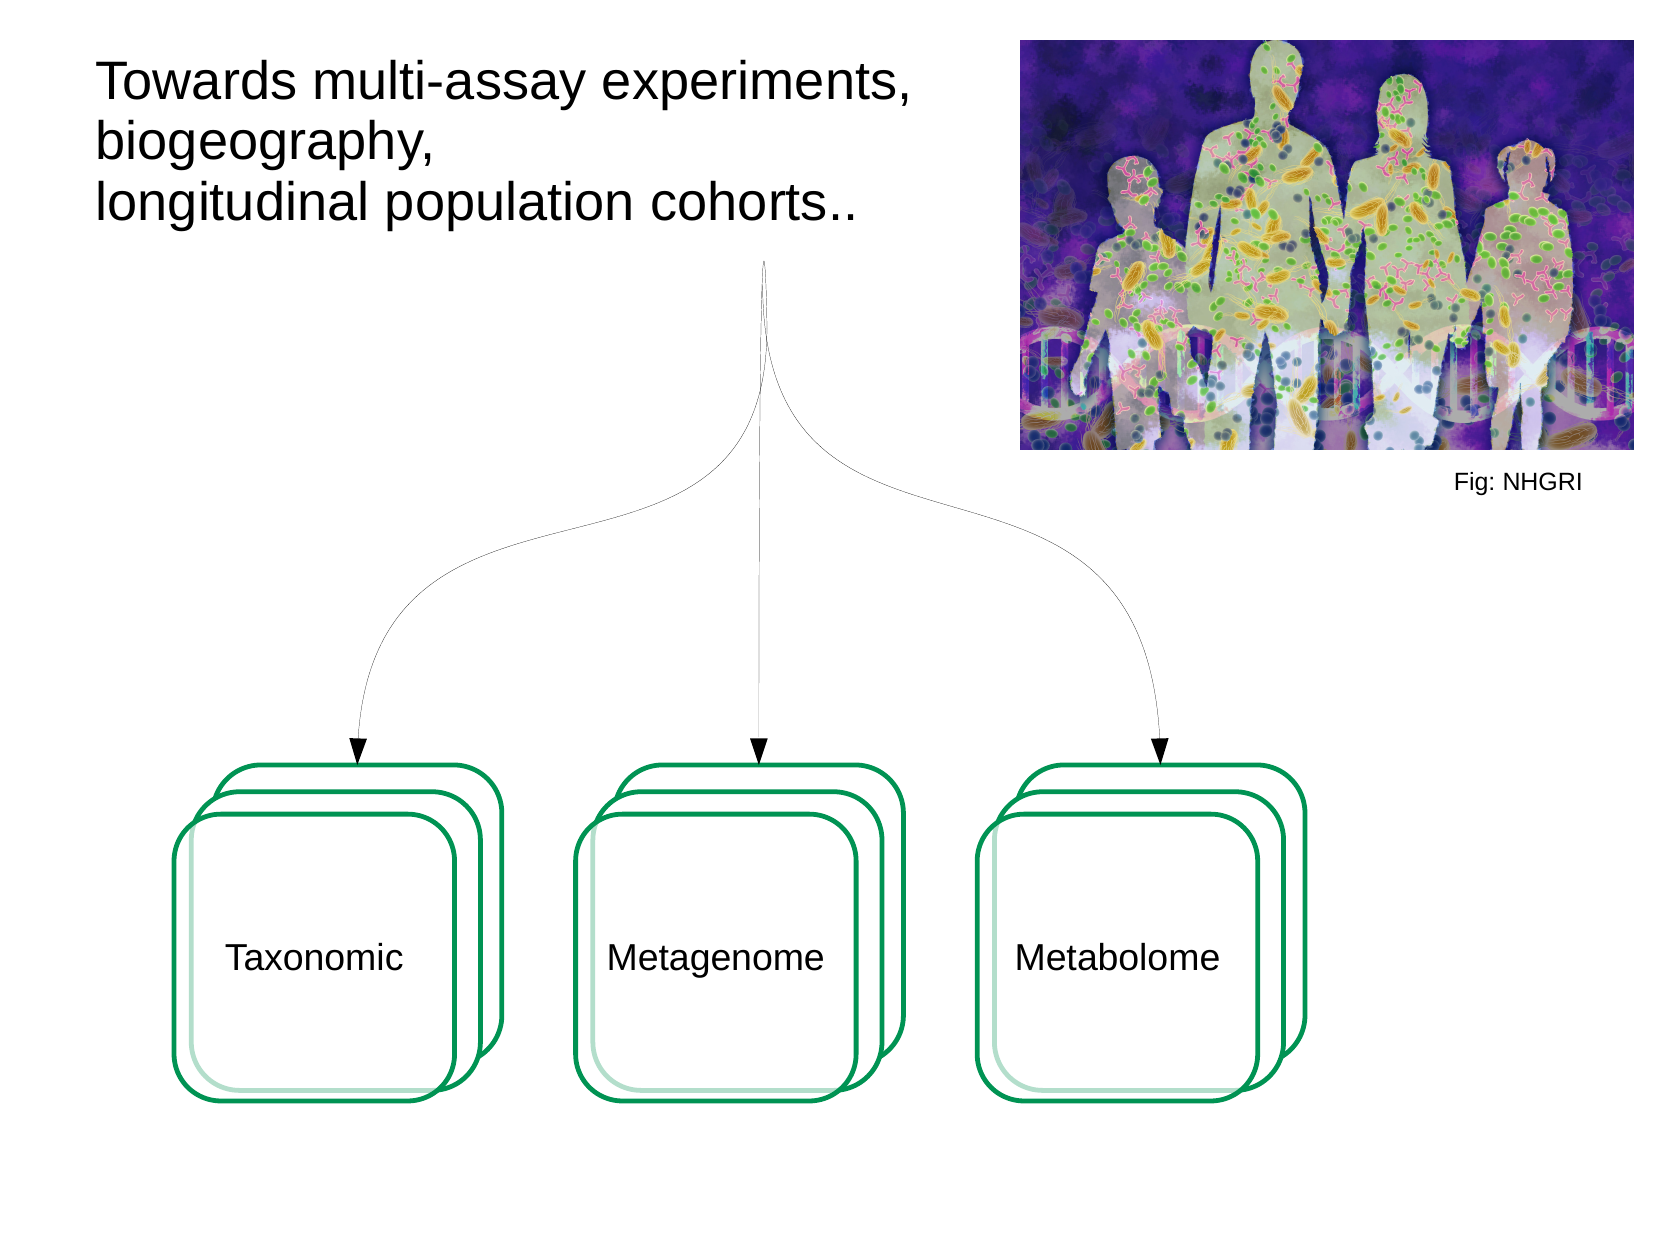

Towards multi-assay experiments,
biogeography,
longitudinal population cohorts..
Fig: NHGRI
Taxonomic
Metagenome
Metabolome